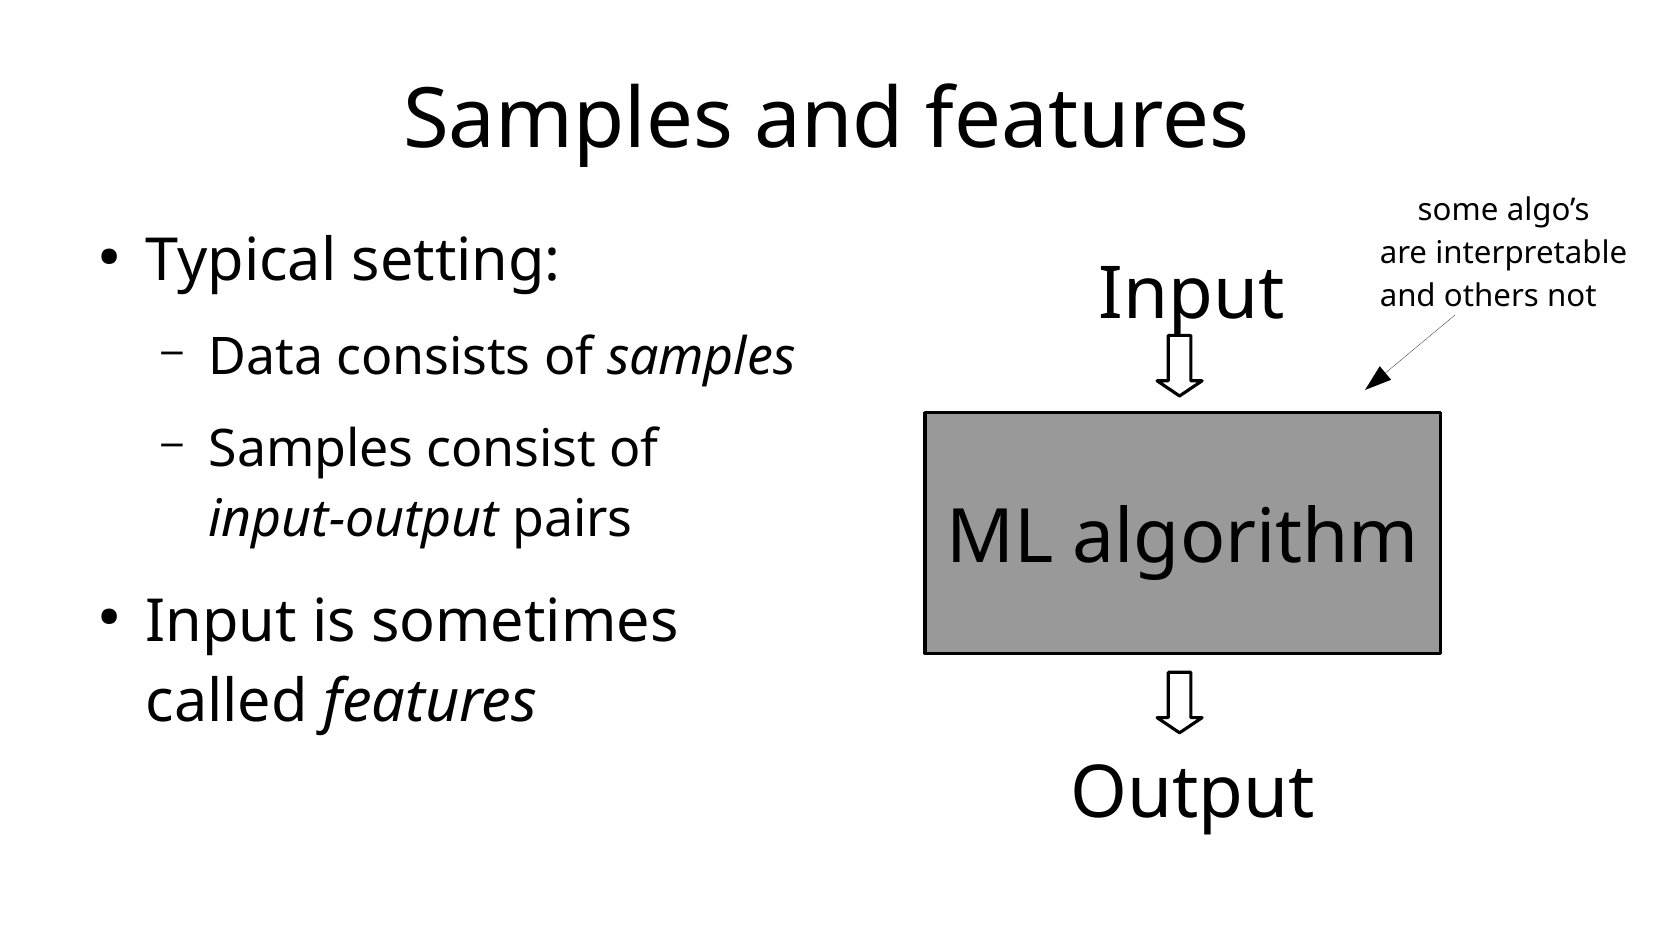

# Samples and features
some algo’s
are interpretable
and others not
Typical setting:
Data consists of samples
Samples consist of input-output pairs
Input is sometimes called features
Input
ML algorithm
Output